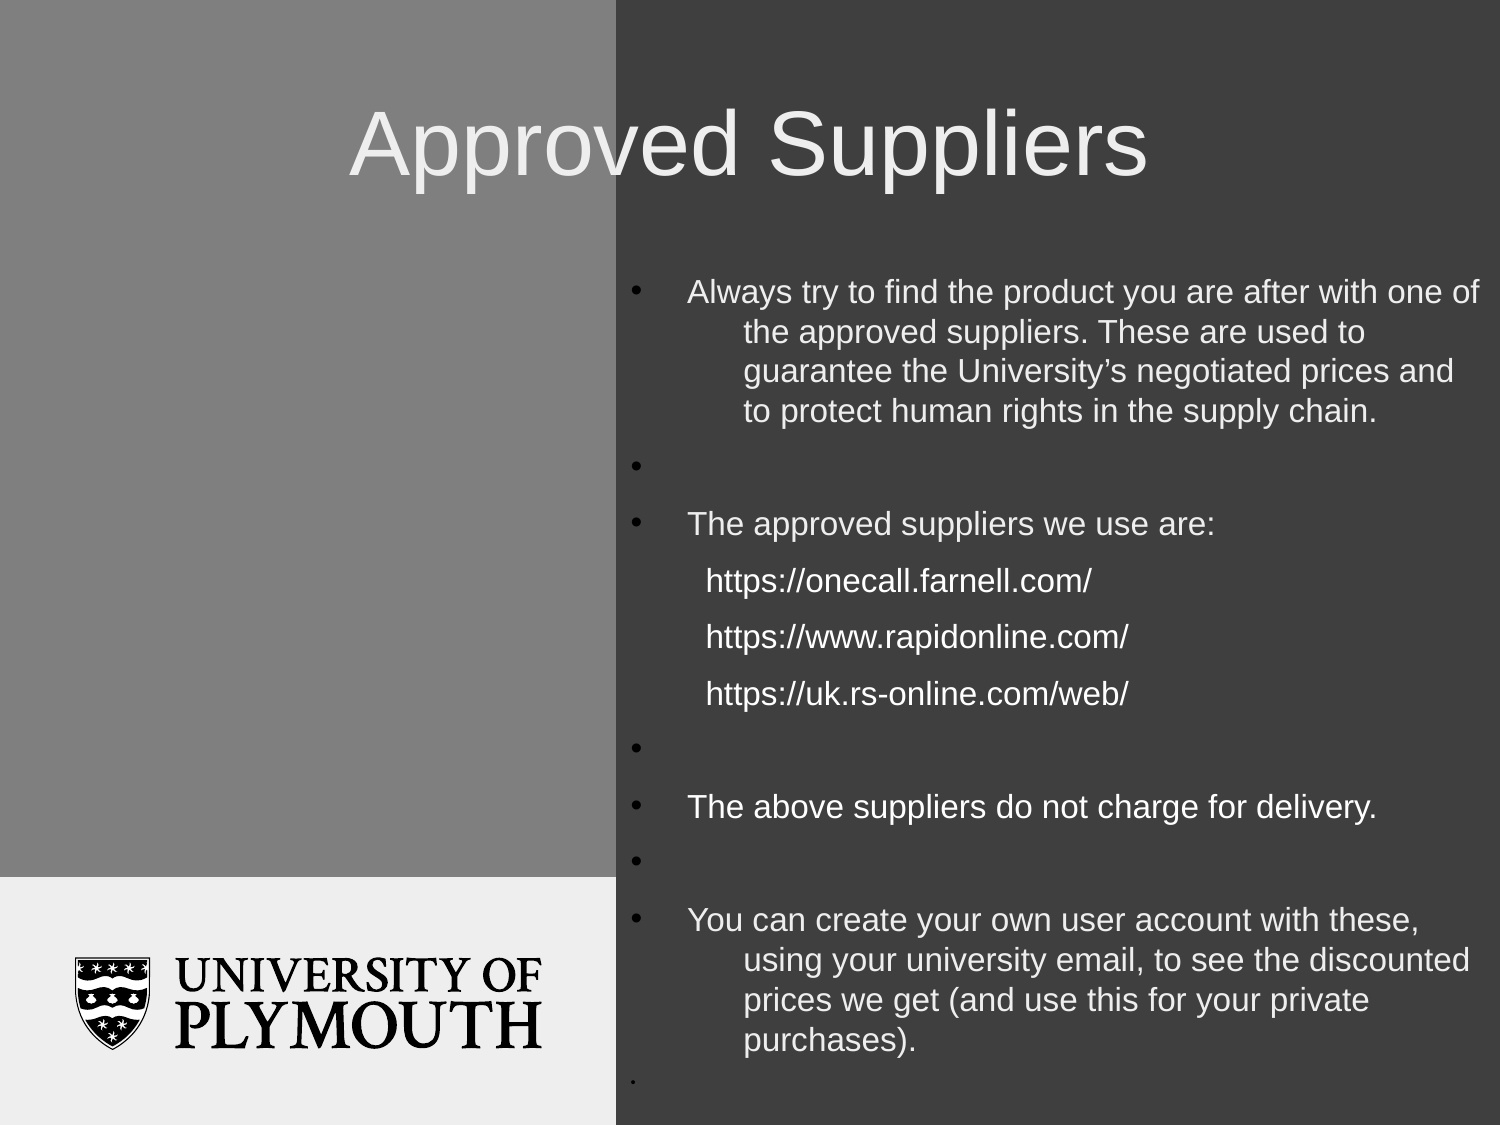

# Approved Suppliers
Always try to find the product you are after with one of the approved suppliers. These are used to guarantee the University’s negotiated prices and to protect human rights in the supply chain.
The approved suppliers we use are:
	https://onecall.farnell.com/
	https://www.rapidonline.com/
	https://uk.rs-online.com/web/
The above suppliers do not charge for delivery.
You can create your own user account with these, using your university email, to see the discounted prices we get (and use this for your private purchases).